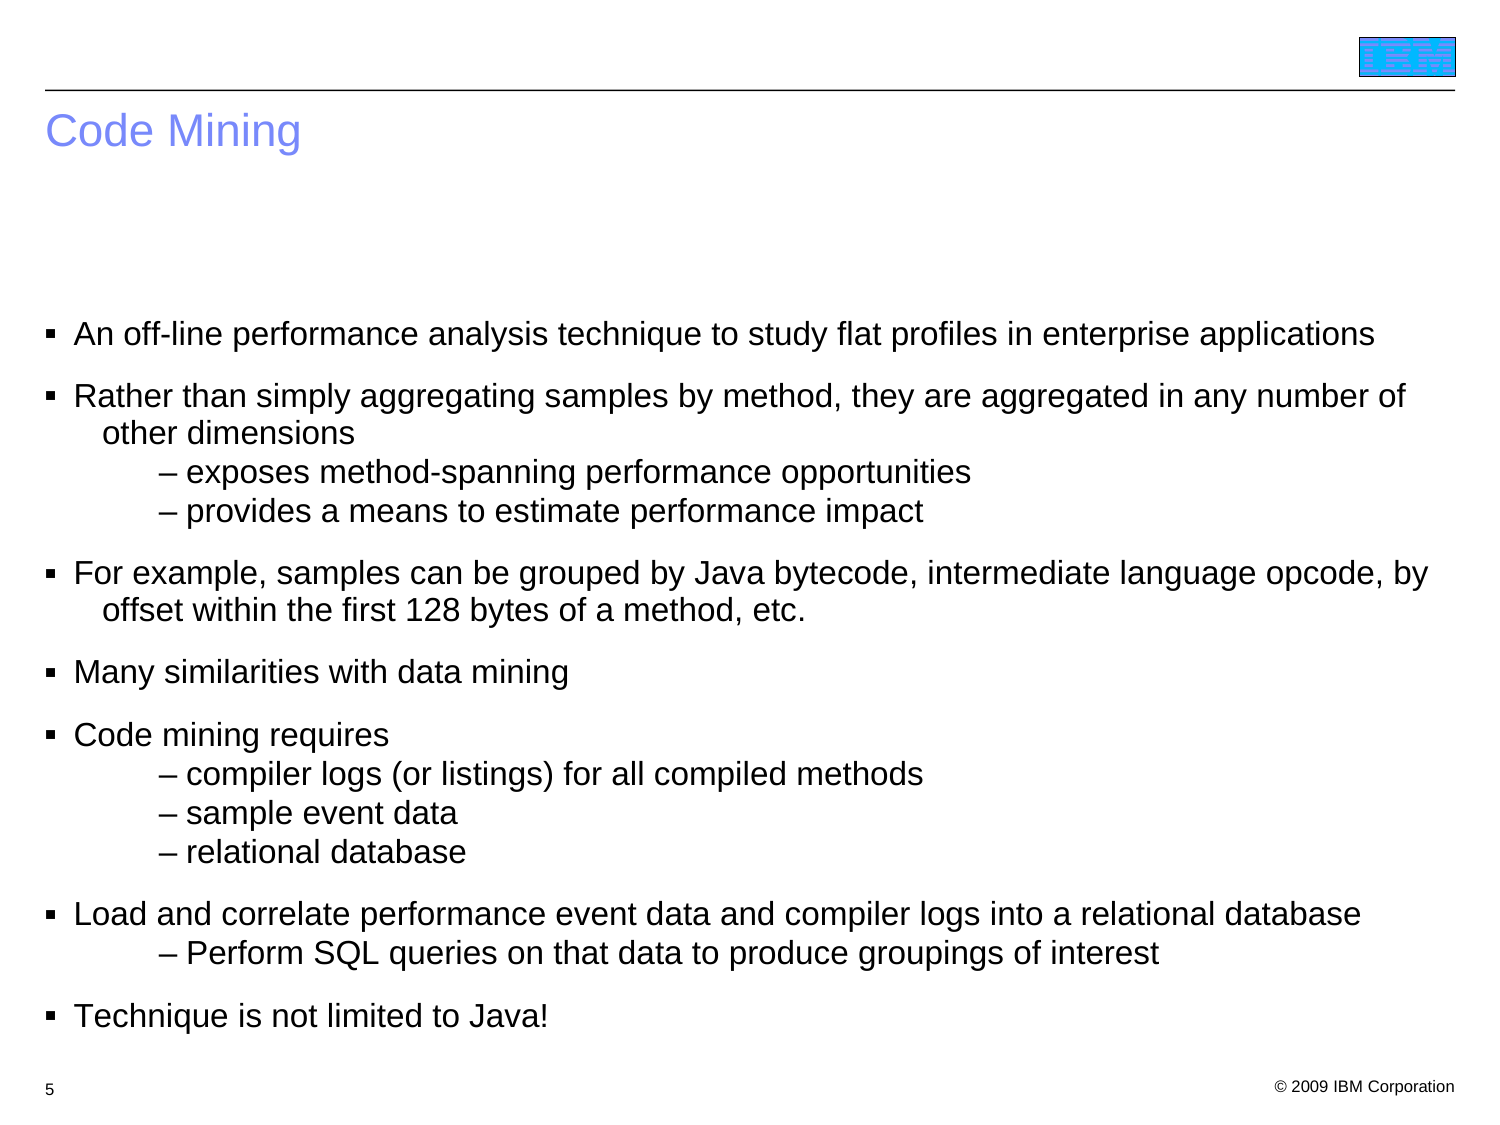

# Code Mining
An off-line performance analysis technique to study flat profiles in enterprise applications
Rather than simply aggregating samples by method, they are aggregated in any number of other dimensions
exposes method-spanning performance opportunities
provides a means to estimate performance impact
For example, samples can be grouped by Java bytecode, intermediate language opcode, by offset within the first 128 bytes of a method, etc.
Many similarities with data mining
Code mining requires
compiler logs (or listings) for all compiled methods
sample event data
relational database
Load and correlate performance event data and compiler logs into a relational database
Perform SQL queries on that data to produce groupings of interest
Technique is not limited to Java!
5